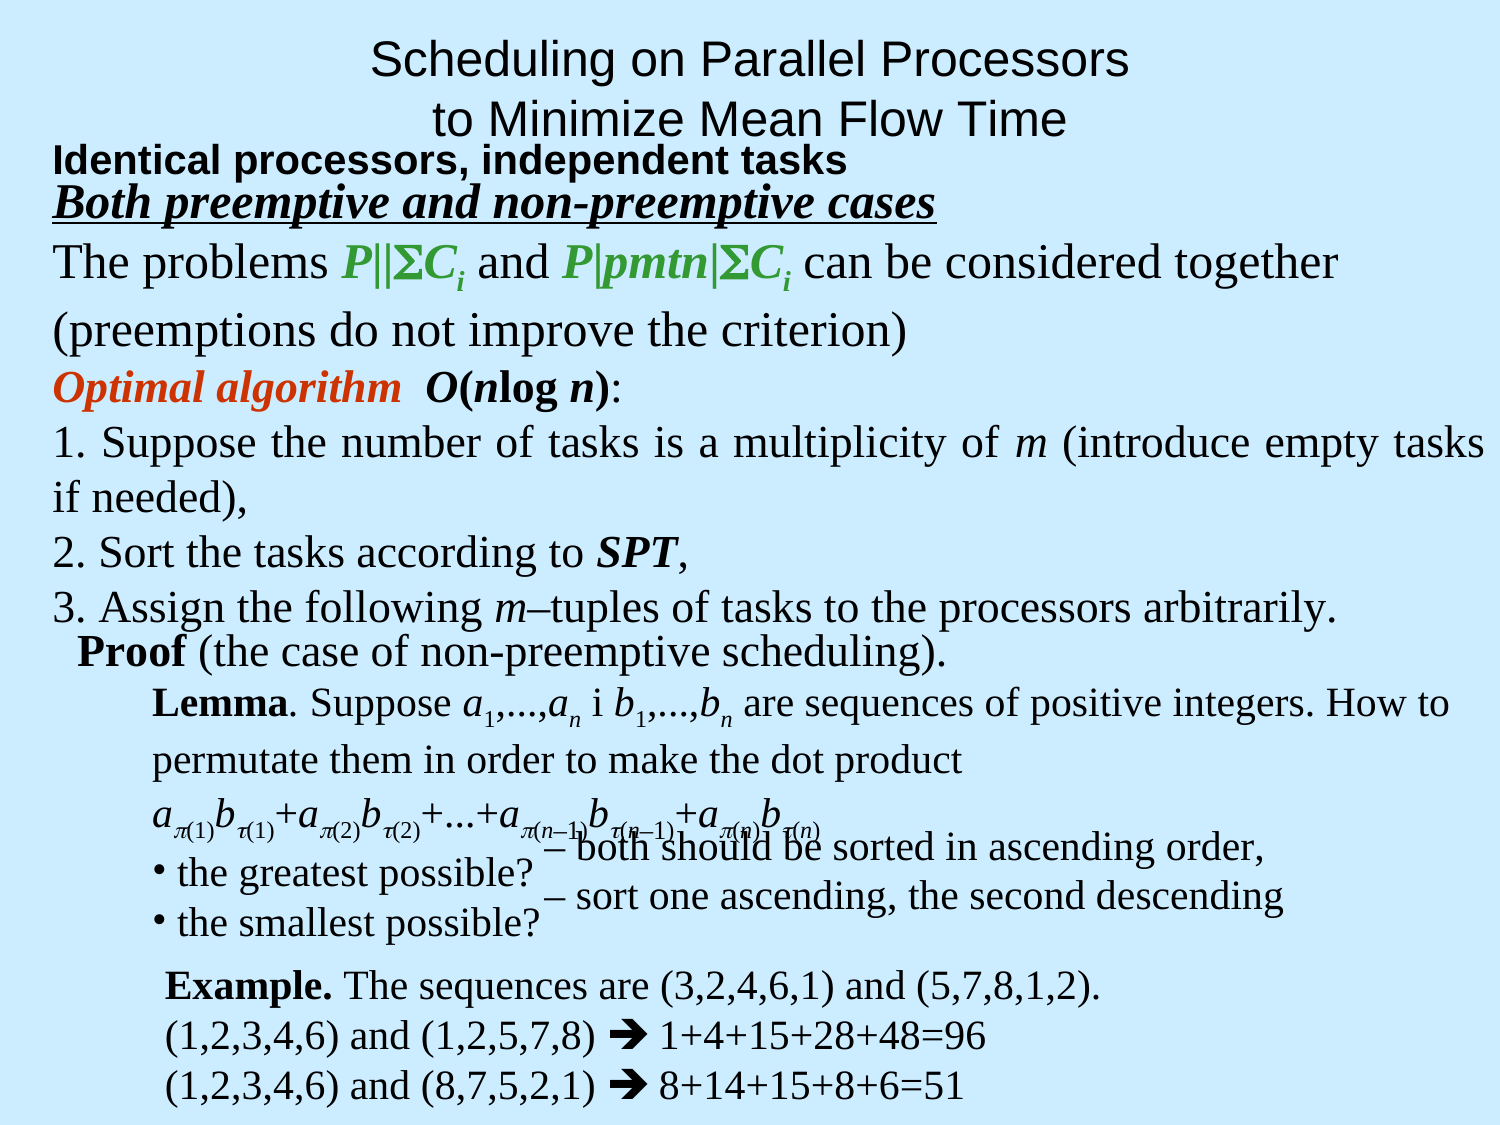

# Scheduling on Parallel Processors to Minimize Mean Flow Time
Identical processors, independent tasks
Both preemptive and non-preemptive cases
The problems P||Ci and P|pmtn|Ci can be considered together (preemptions do not improve the criterion)
Optimal algorithm O(nlog n):
1. Suppose the number of tasks is a multiplicity of m (introduce empty tasks if needed),
2. Sort the tasks according to SPT,
3. Assign the following m–tuples of tasks to the processors arbitrarily.
Proof (the case of non-preemptive scheduling).
Lemma. Suppose a1,...,an i b1,...,bn are sequences of positive integers. How to permutate them in order to make the dot product
a(1)b(1)+a(2)b(2)+...+a(n–1)b(n–1)+a(n)b(n)
 the greatest possible?
 the smallest possible?
– both should be sorted in ascending order,
– sort one ascending, the second descending
Example. The sequences are (3,2,4,6,1) and (5,7,8,1,2).
(1,2,3,4,6) and (1,2,5,7,8)  1+4+15+28+48=96
(1,2,3,4,6) and (8,7,5,2,1)  8+14+15+8+6=51